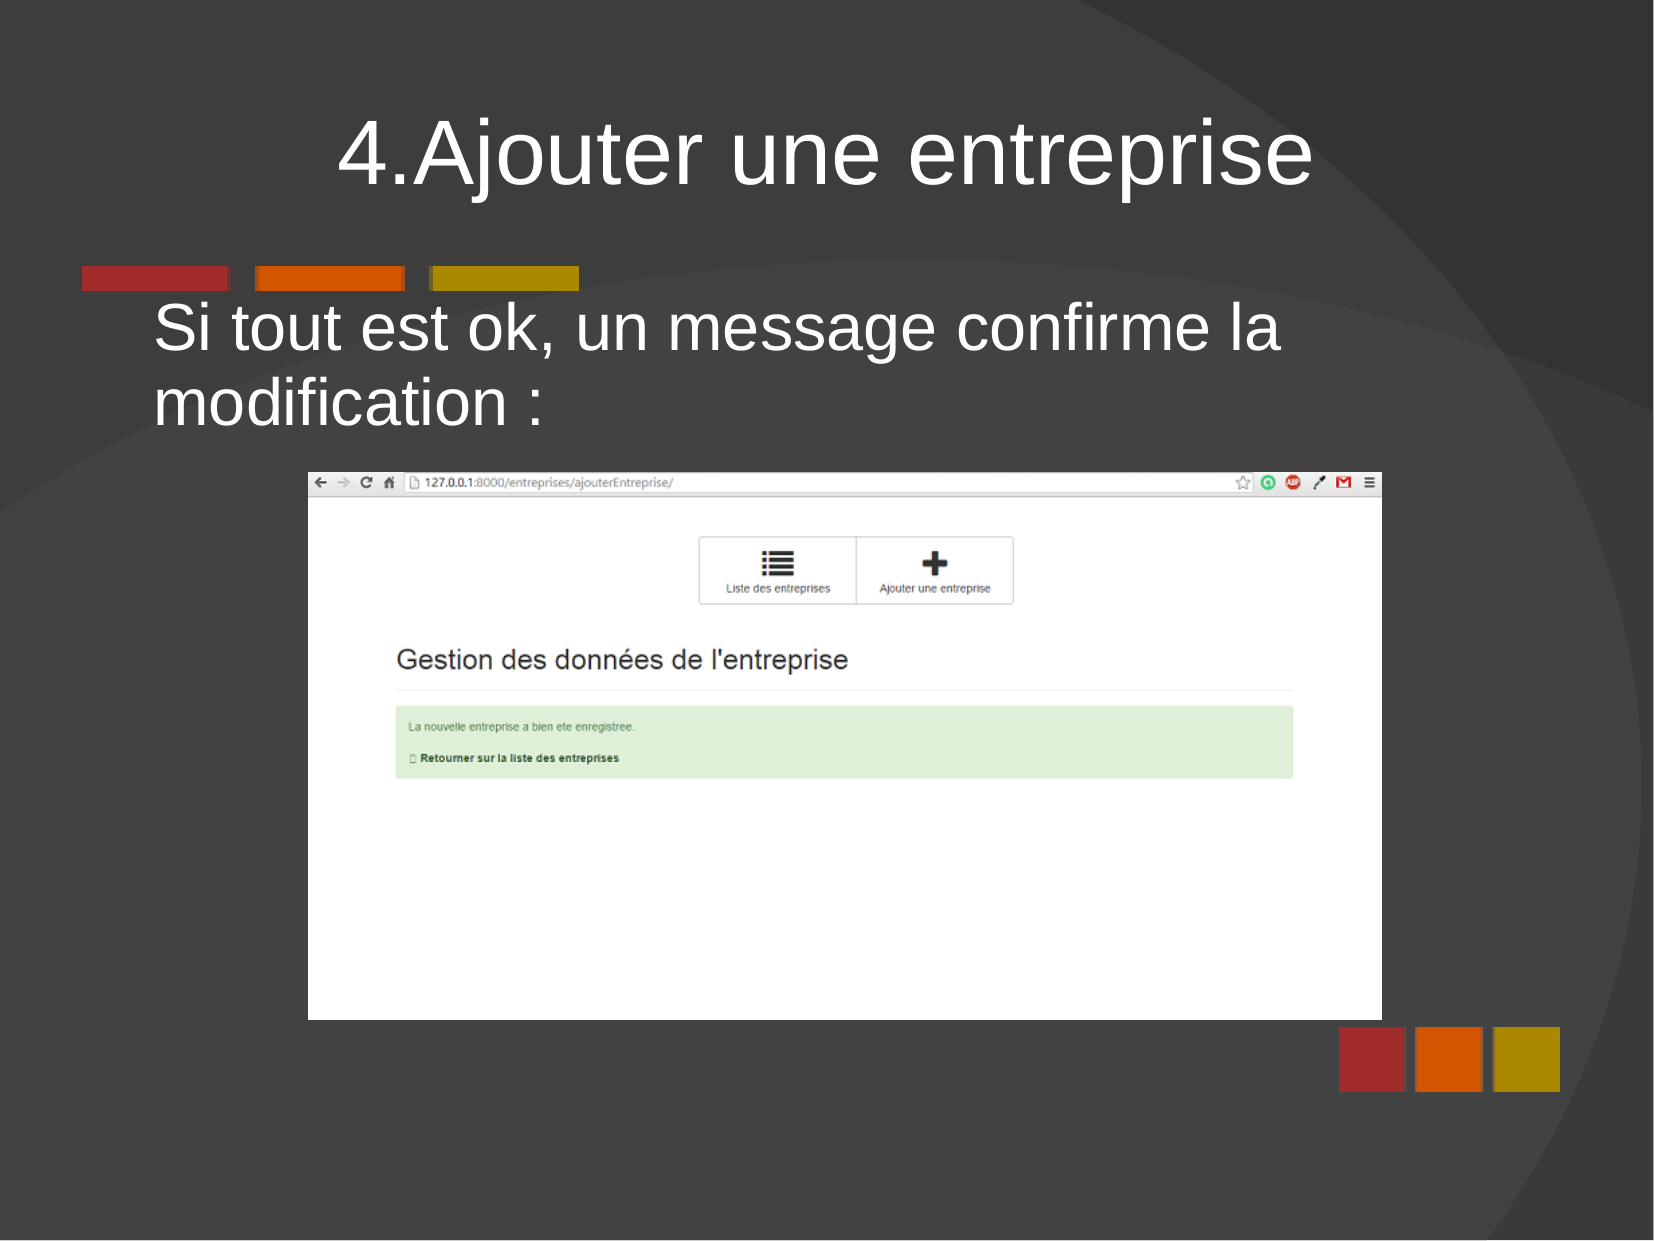

# 4.Ajouter une entreprise
Si tout est ok, un message confirme la modification :